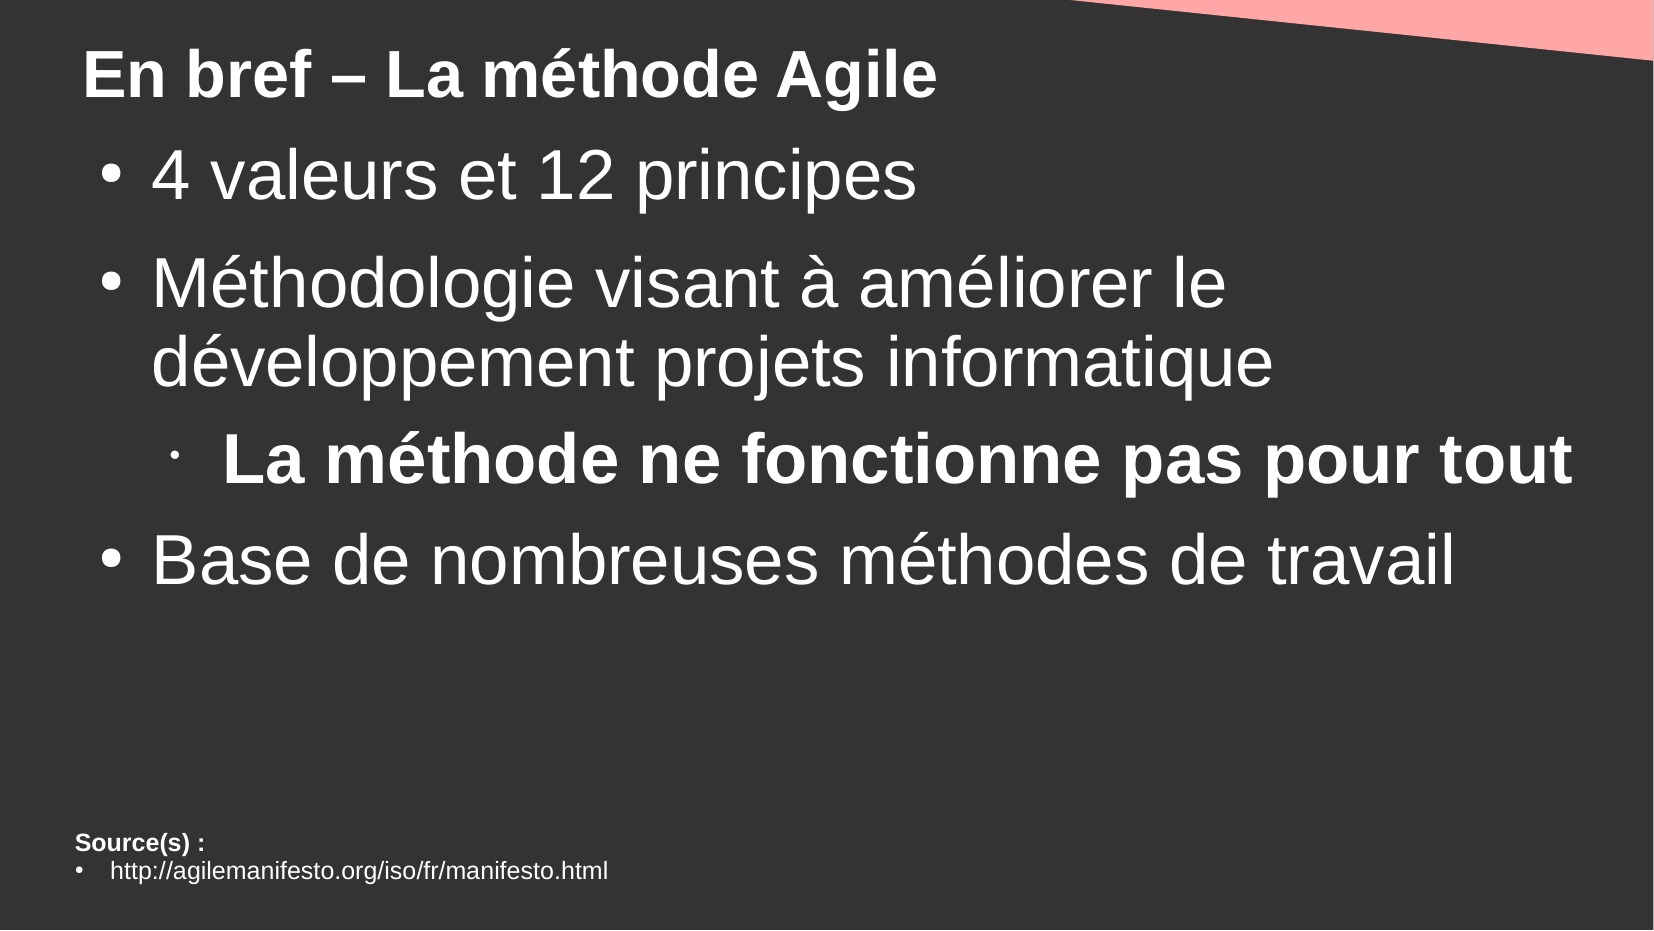

# En bref – La méthode Agile
4 valeurs et 12 principes
Méthodologie visant à améliorer le développement projets informatique
La méthode ne fonctionne pas pour tout
Base de nombreuses méthodes de travail
Source(s) :
http://agilemanifesto.org/iso/fr/manifesto.html